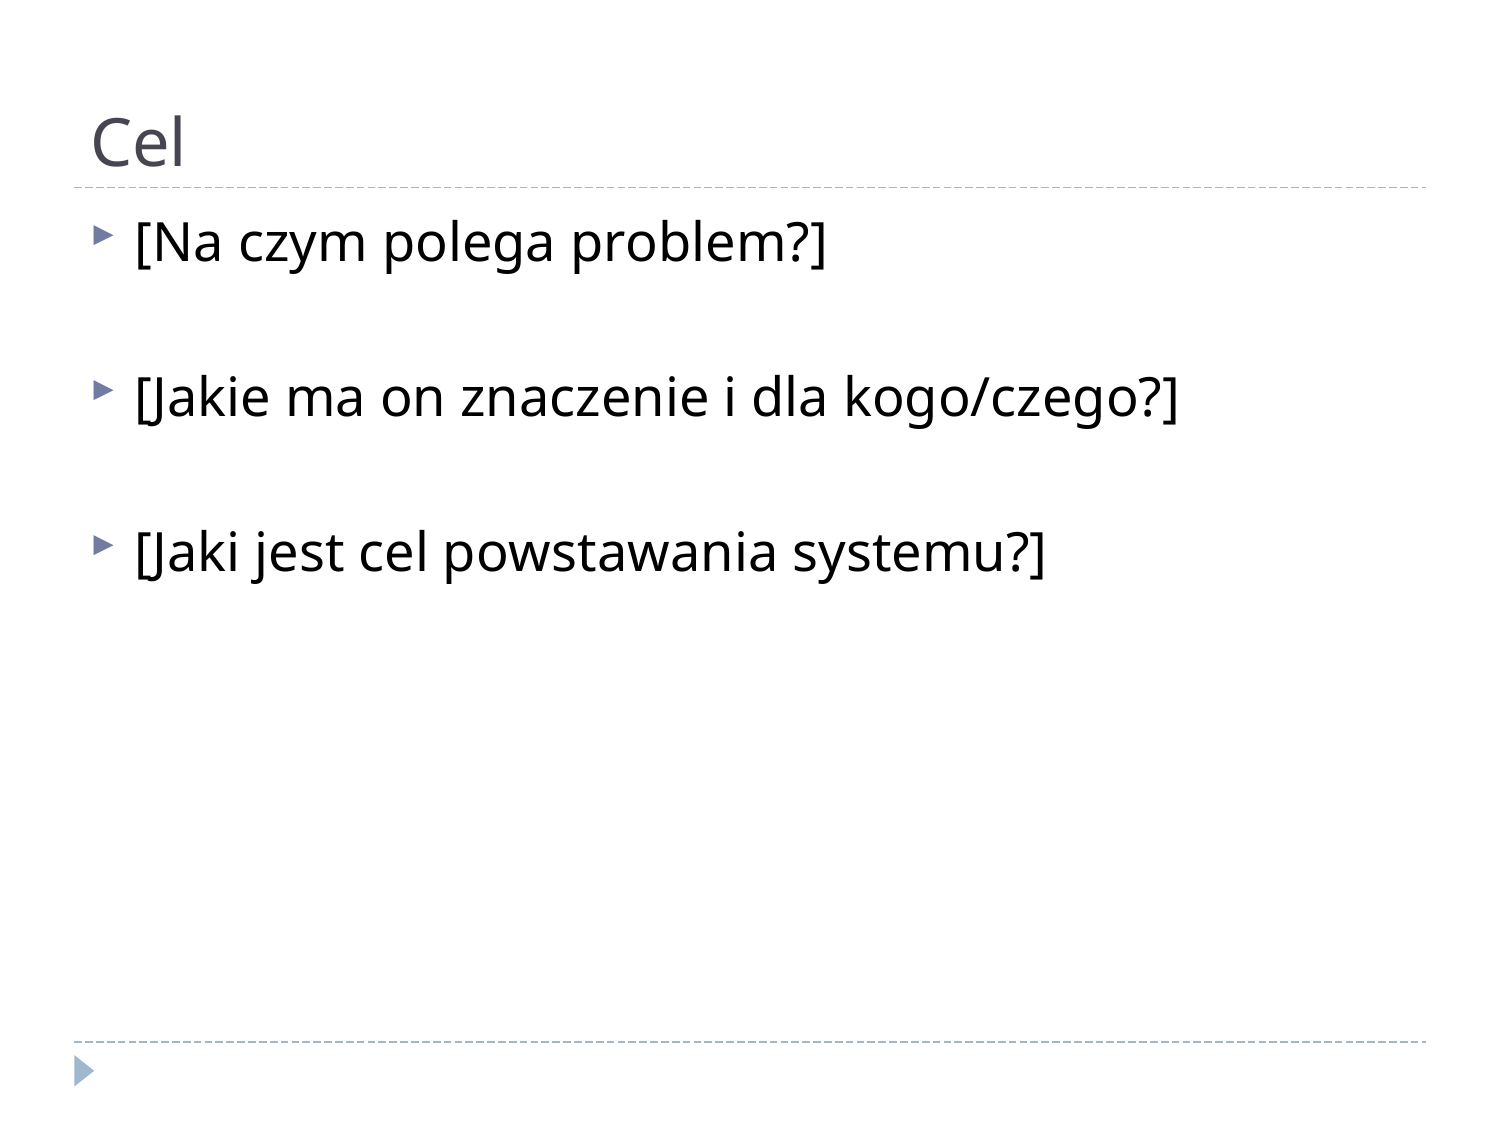

# Cel
[Na czym polega problem?]
[Jakie ma on znaczenie i dla kogo/czego?]
[Jaki jest cel powstawania systemu?]